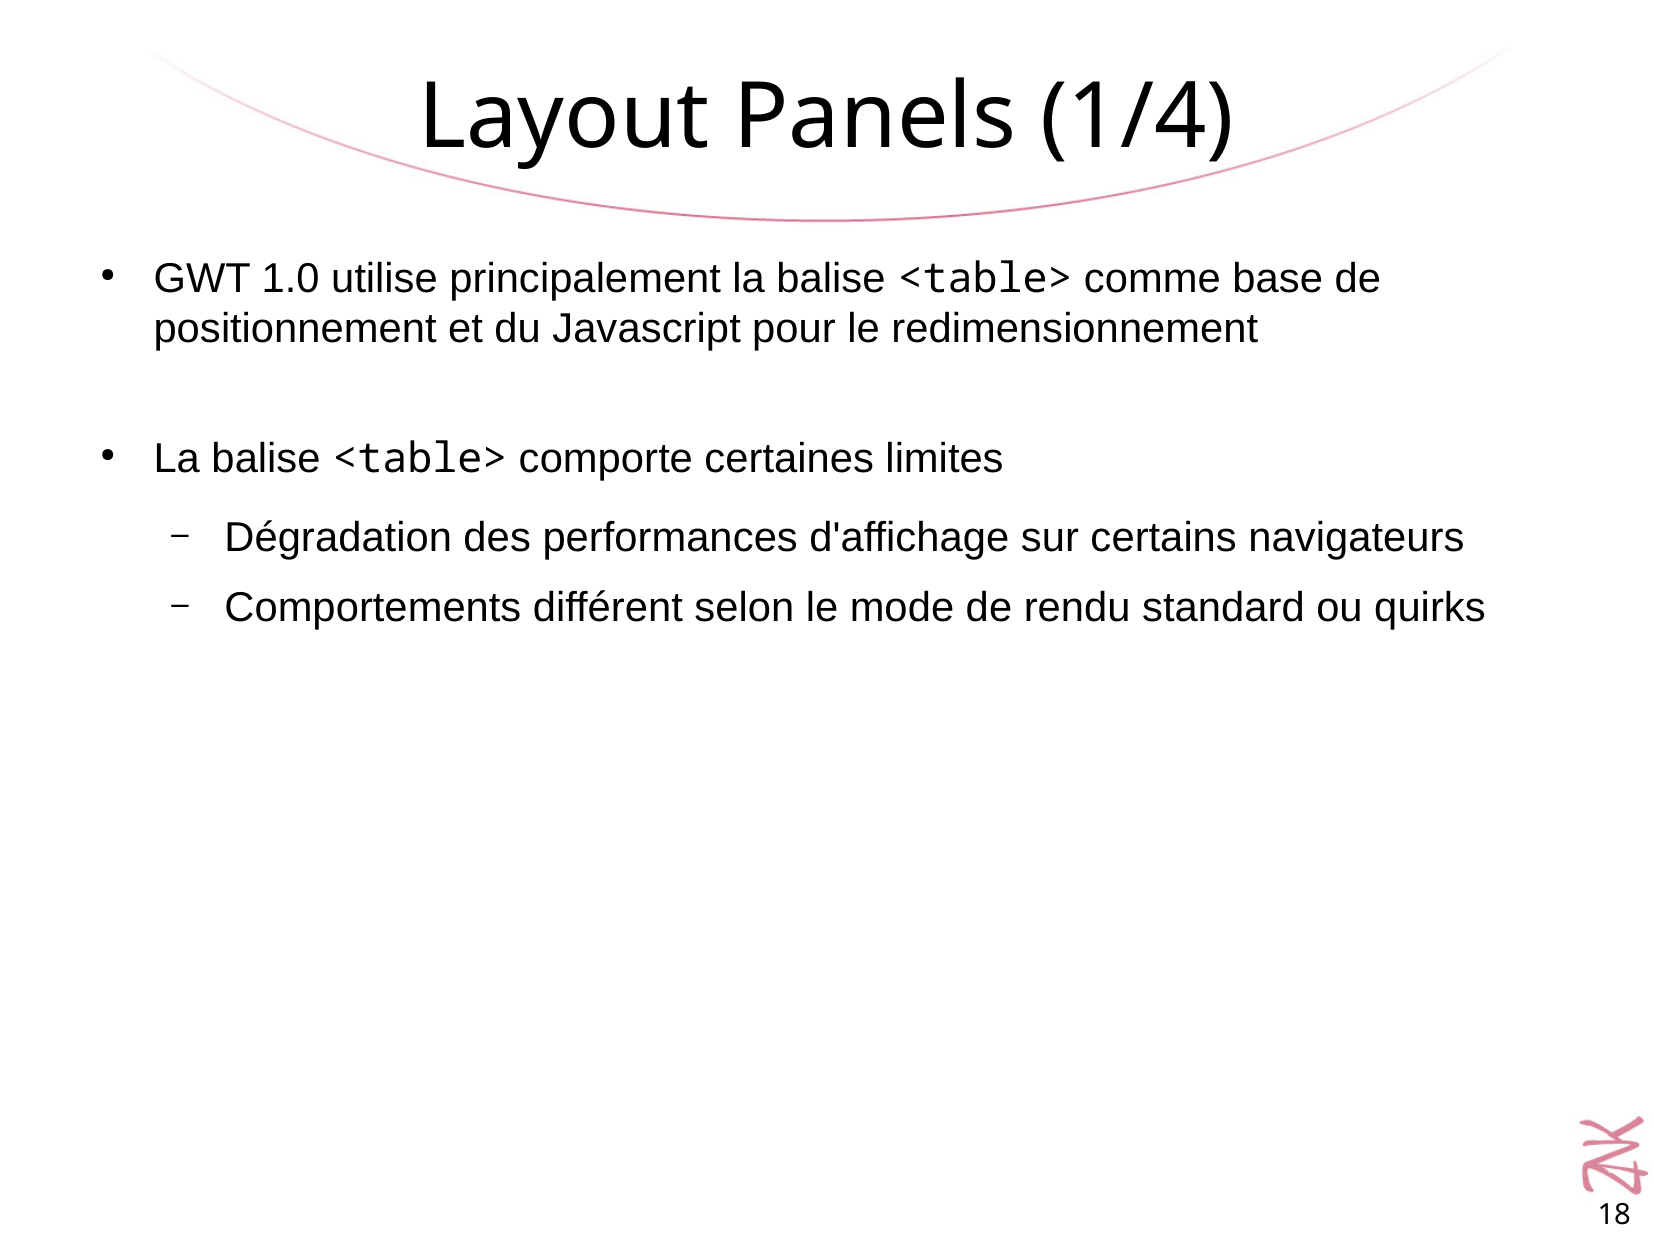

# Layout Panels (1/4)
GWT 1.0 utilise principalement la balise <table> comme base de positionnement et du Javascript pour le redimensionnement
La balise <table> comporte certaines limites
Dégradation des performances d'affichage sur certains navigateurs
Comportements différent selon le mode de rendu standard ou quirks
18